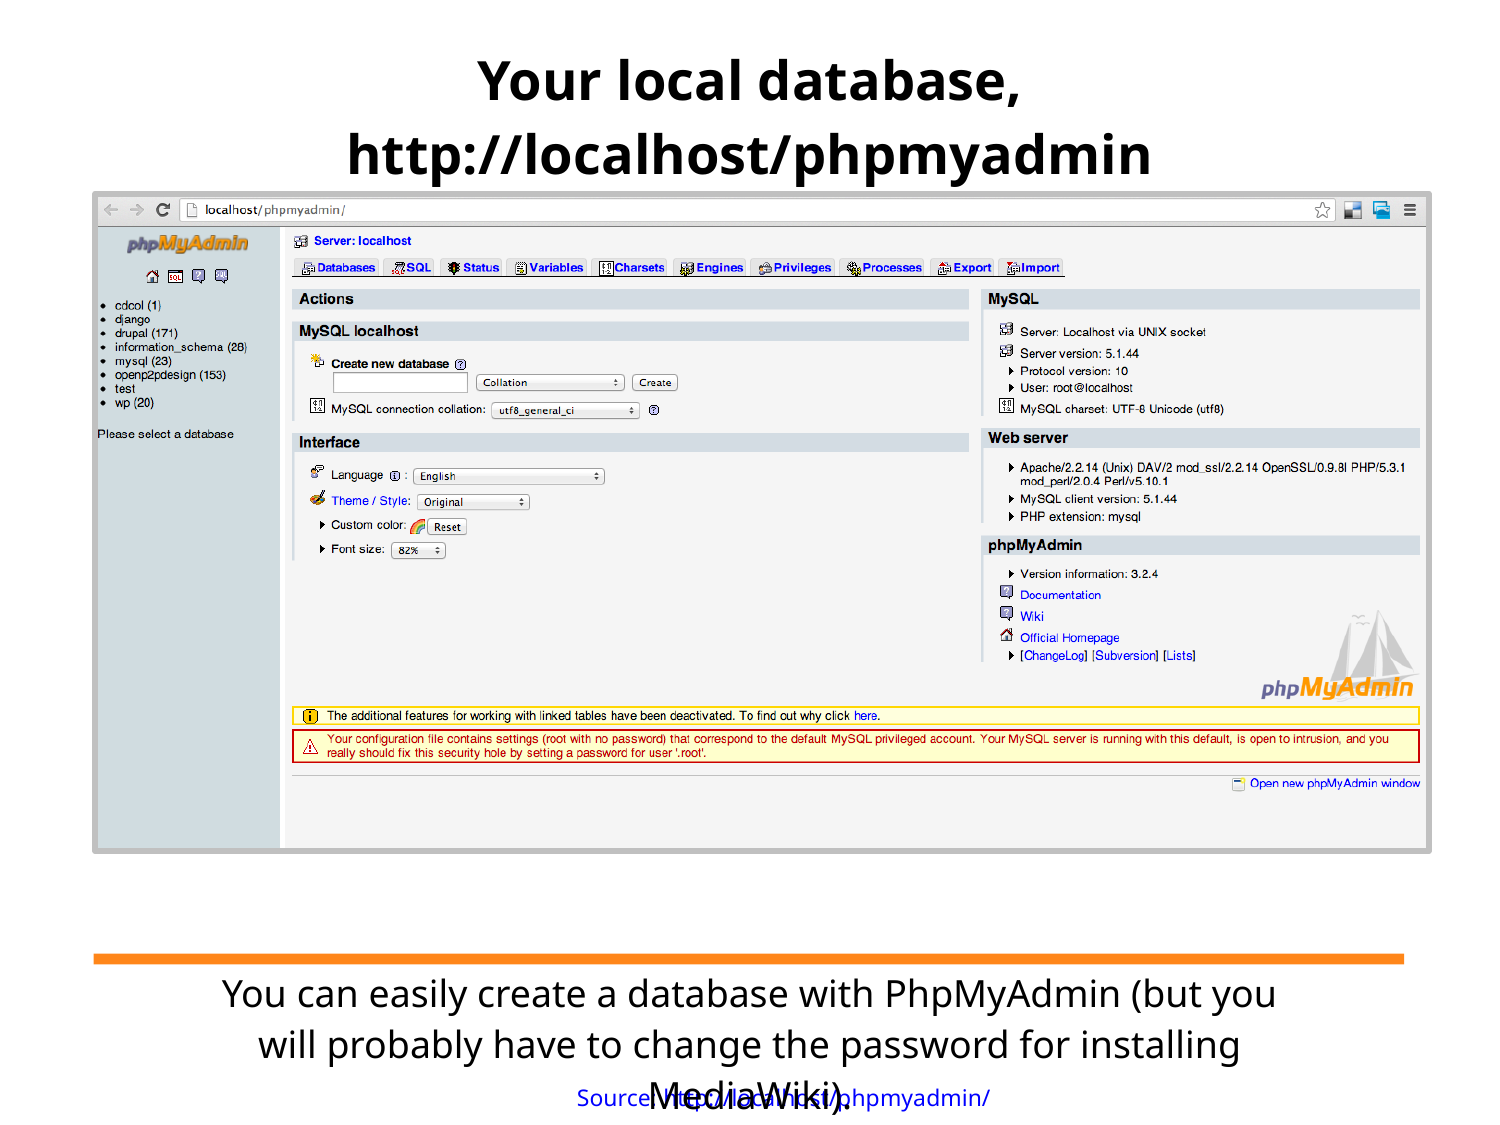

# Your local database, http://localhost/phpmyadmin
You can easily create a database with PhpMyAdmin (but you will probably have to change the password for installing MediaWiki).
Source: http://localhost/phpmyadmin/